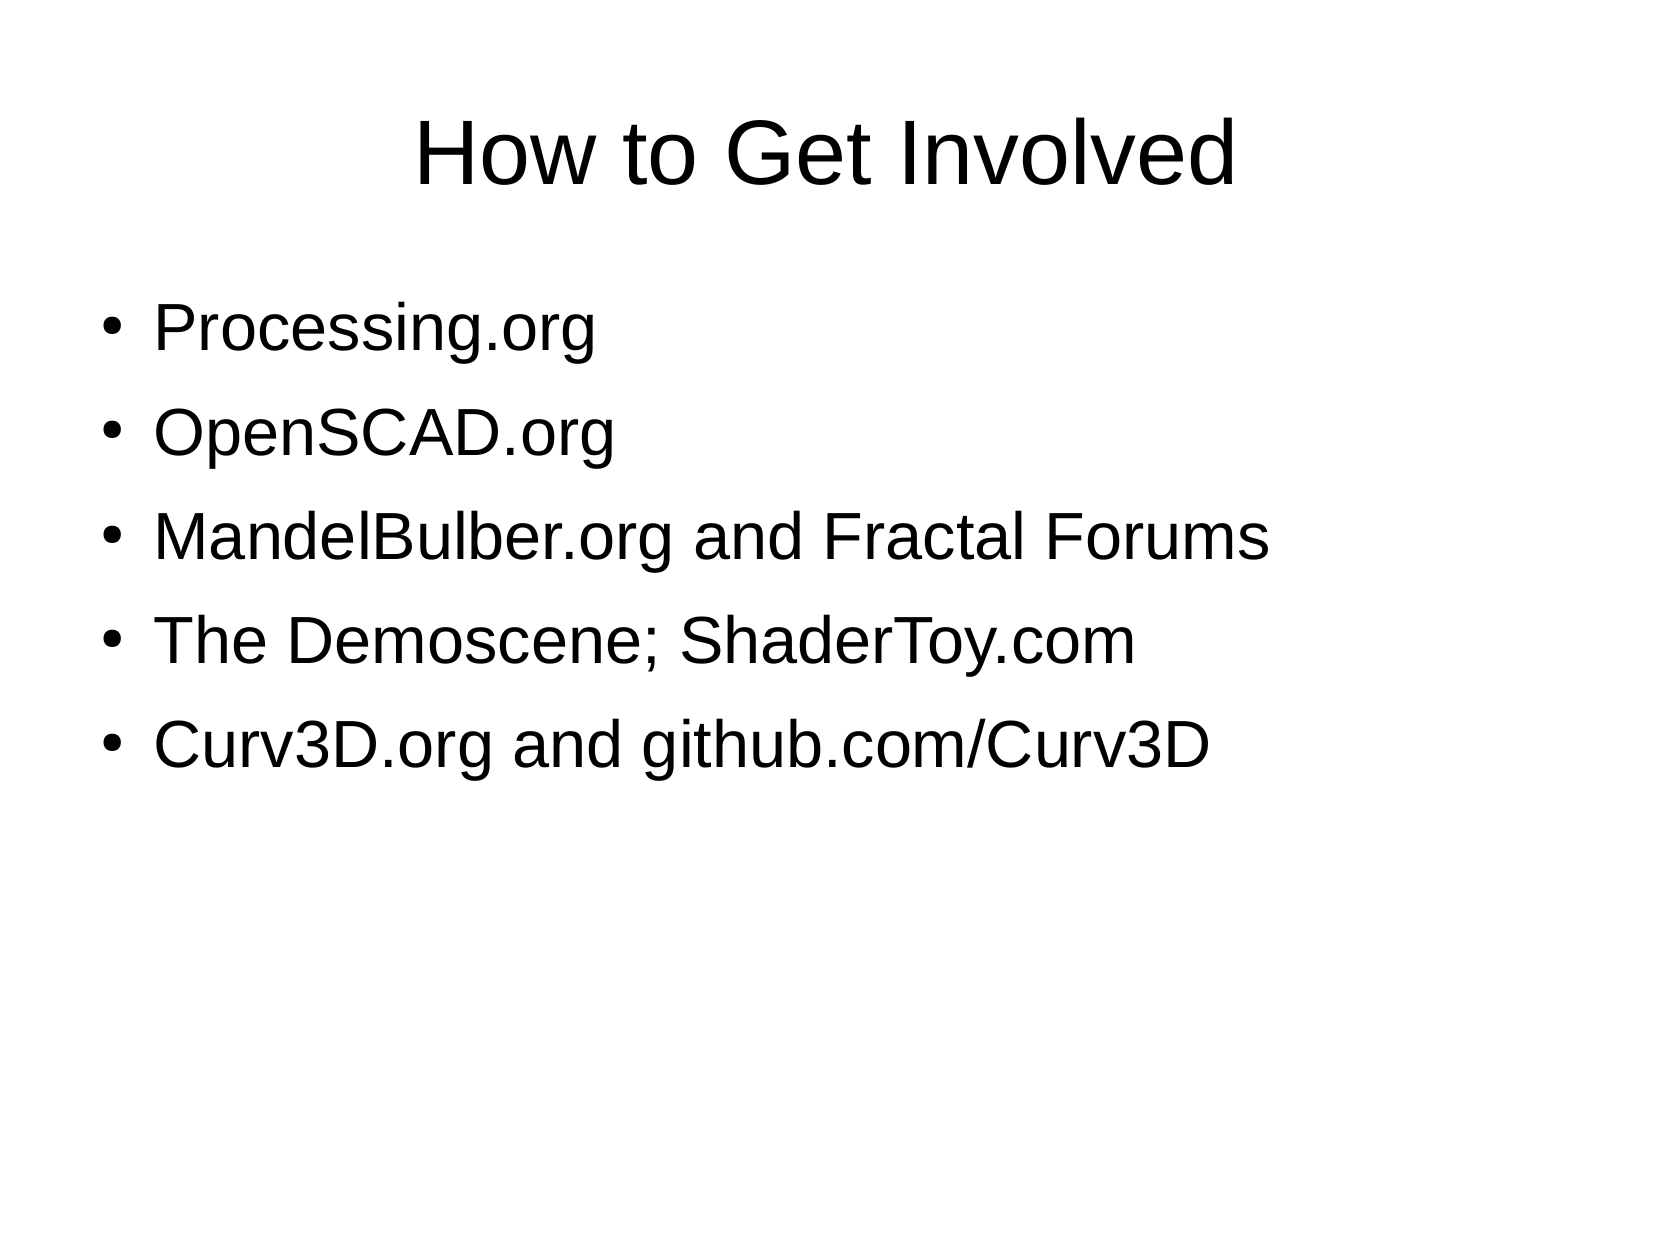

# How to Get Involved
Processing.org
OpenSCAD.org
MandelBulber.org and Fractal Forums
The Demoscene; ShaderToy.com
Curv3D.org and github.com/Curv3D